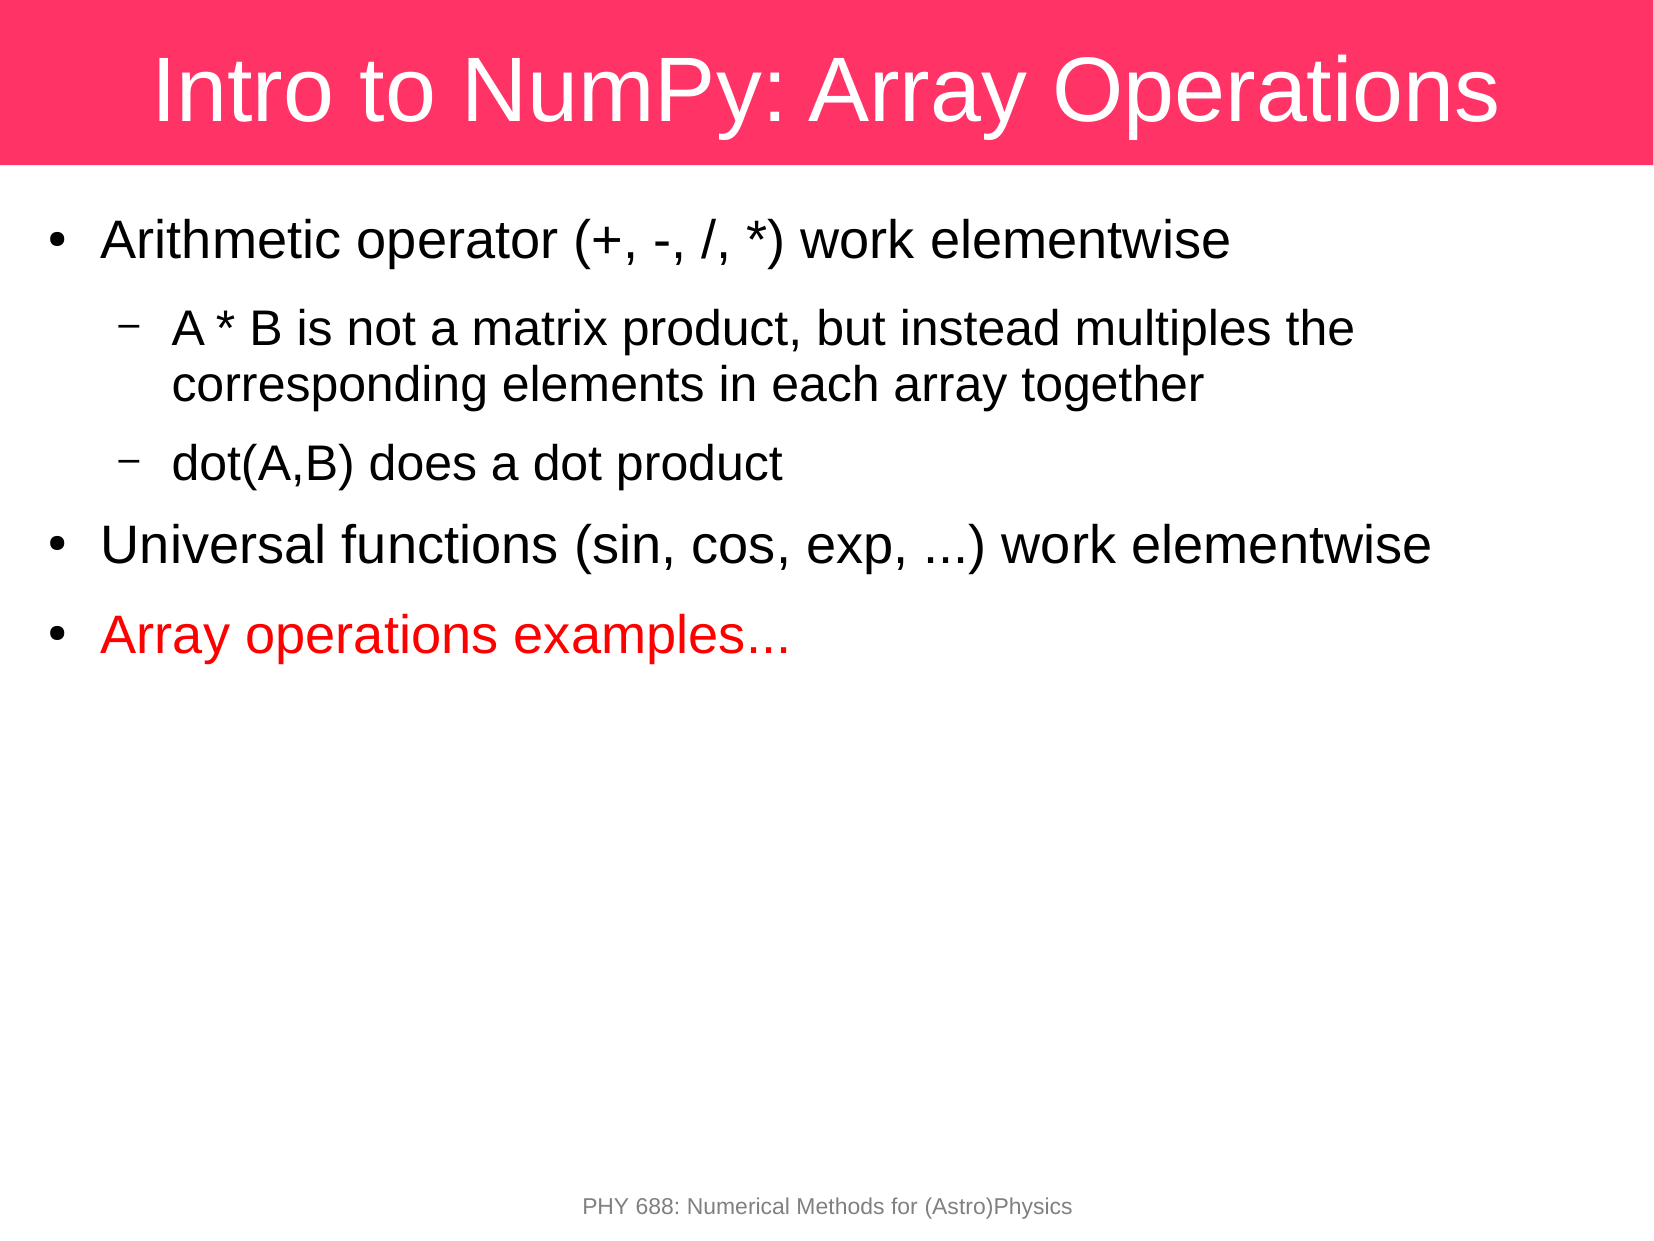

# Intro to NumPy: Array Operations
Arithmetic operator (+, -, /, *) work elementwise
A * B is not a matrix product, but instead multiples the corresponding elements in each array together
dot(A,B) does a dot product
Universal functions (sin, cos, exp, ...) work elementwise
Array operations examples...